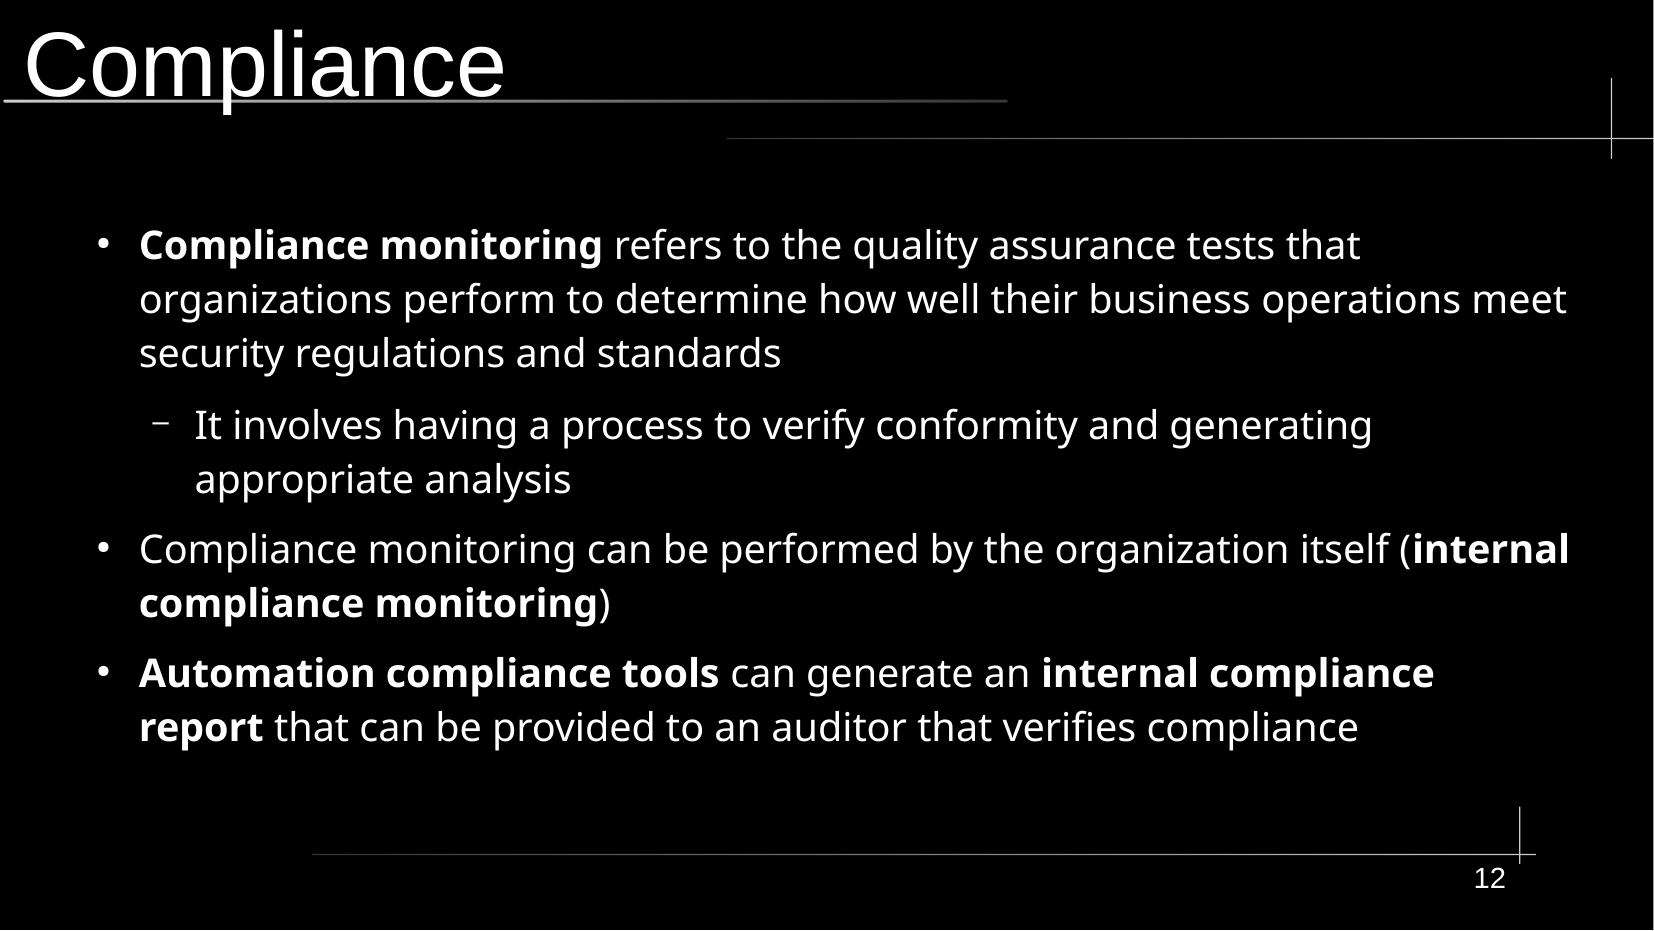

# Compliance
Compliance monitoring refers to the quality assurance tests that organizations perform to determine how well their business operations meet security regulations and standards
It involves having a process to verify conformity and generating appropriate analysis
Compliance monitoring can be performed by the organization itself (internal compliance monitoring)
Automation compliance tools can generate an internal compliance report that can be provided to an auditor that verifies compliance
12